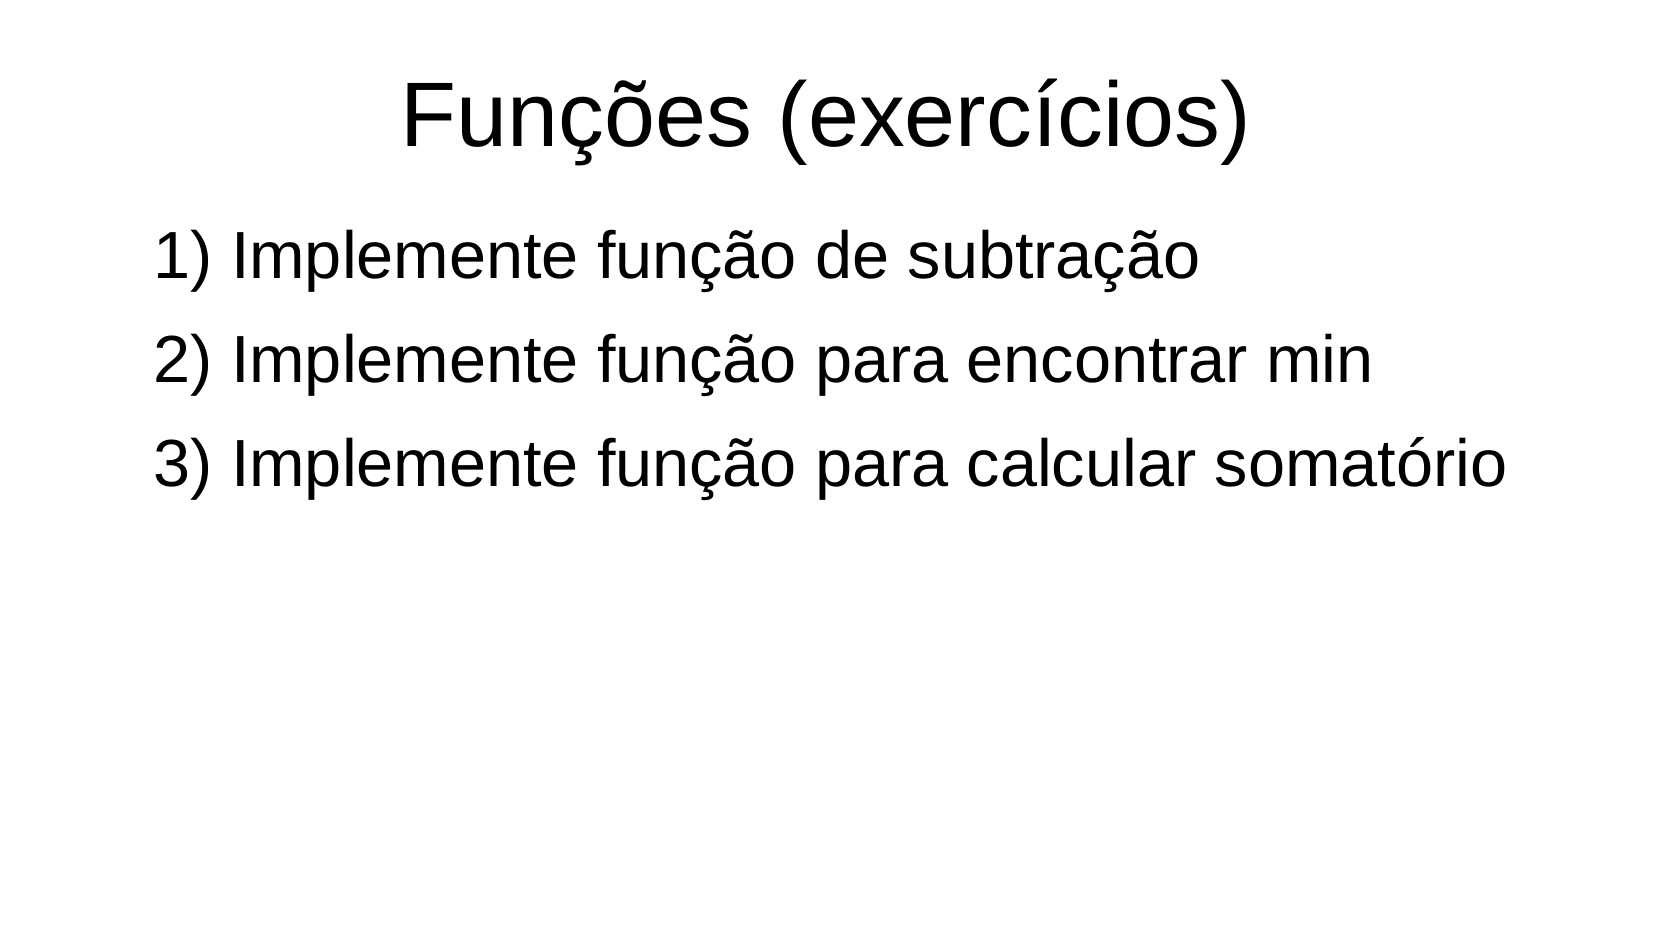

# Funções (exercícios)
1) Implemente função de subtração
2) Implemente função para encontrar min
3) Implemente função para calcular somatório